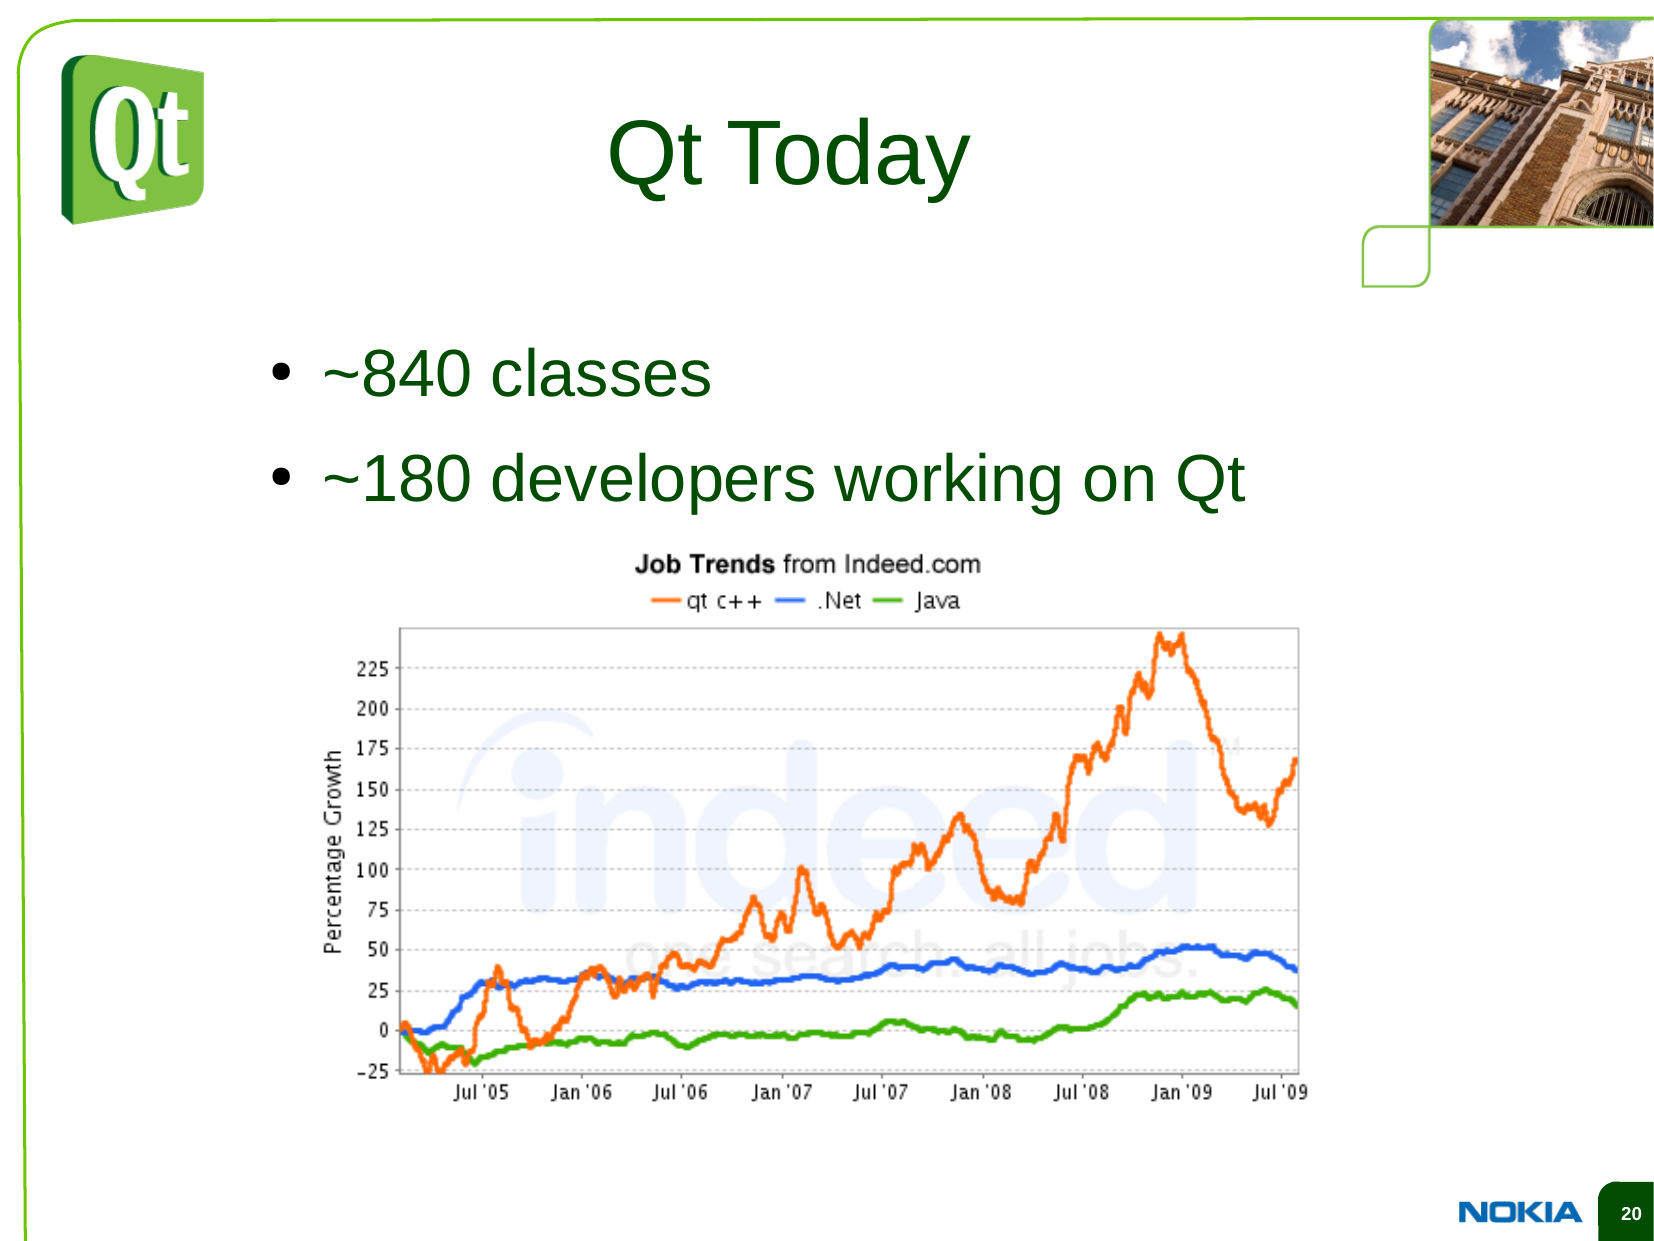

# Qt Today
~840 classes
~180 developers working on Qt